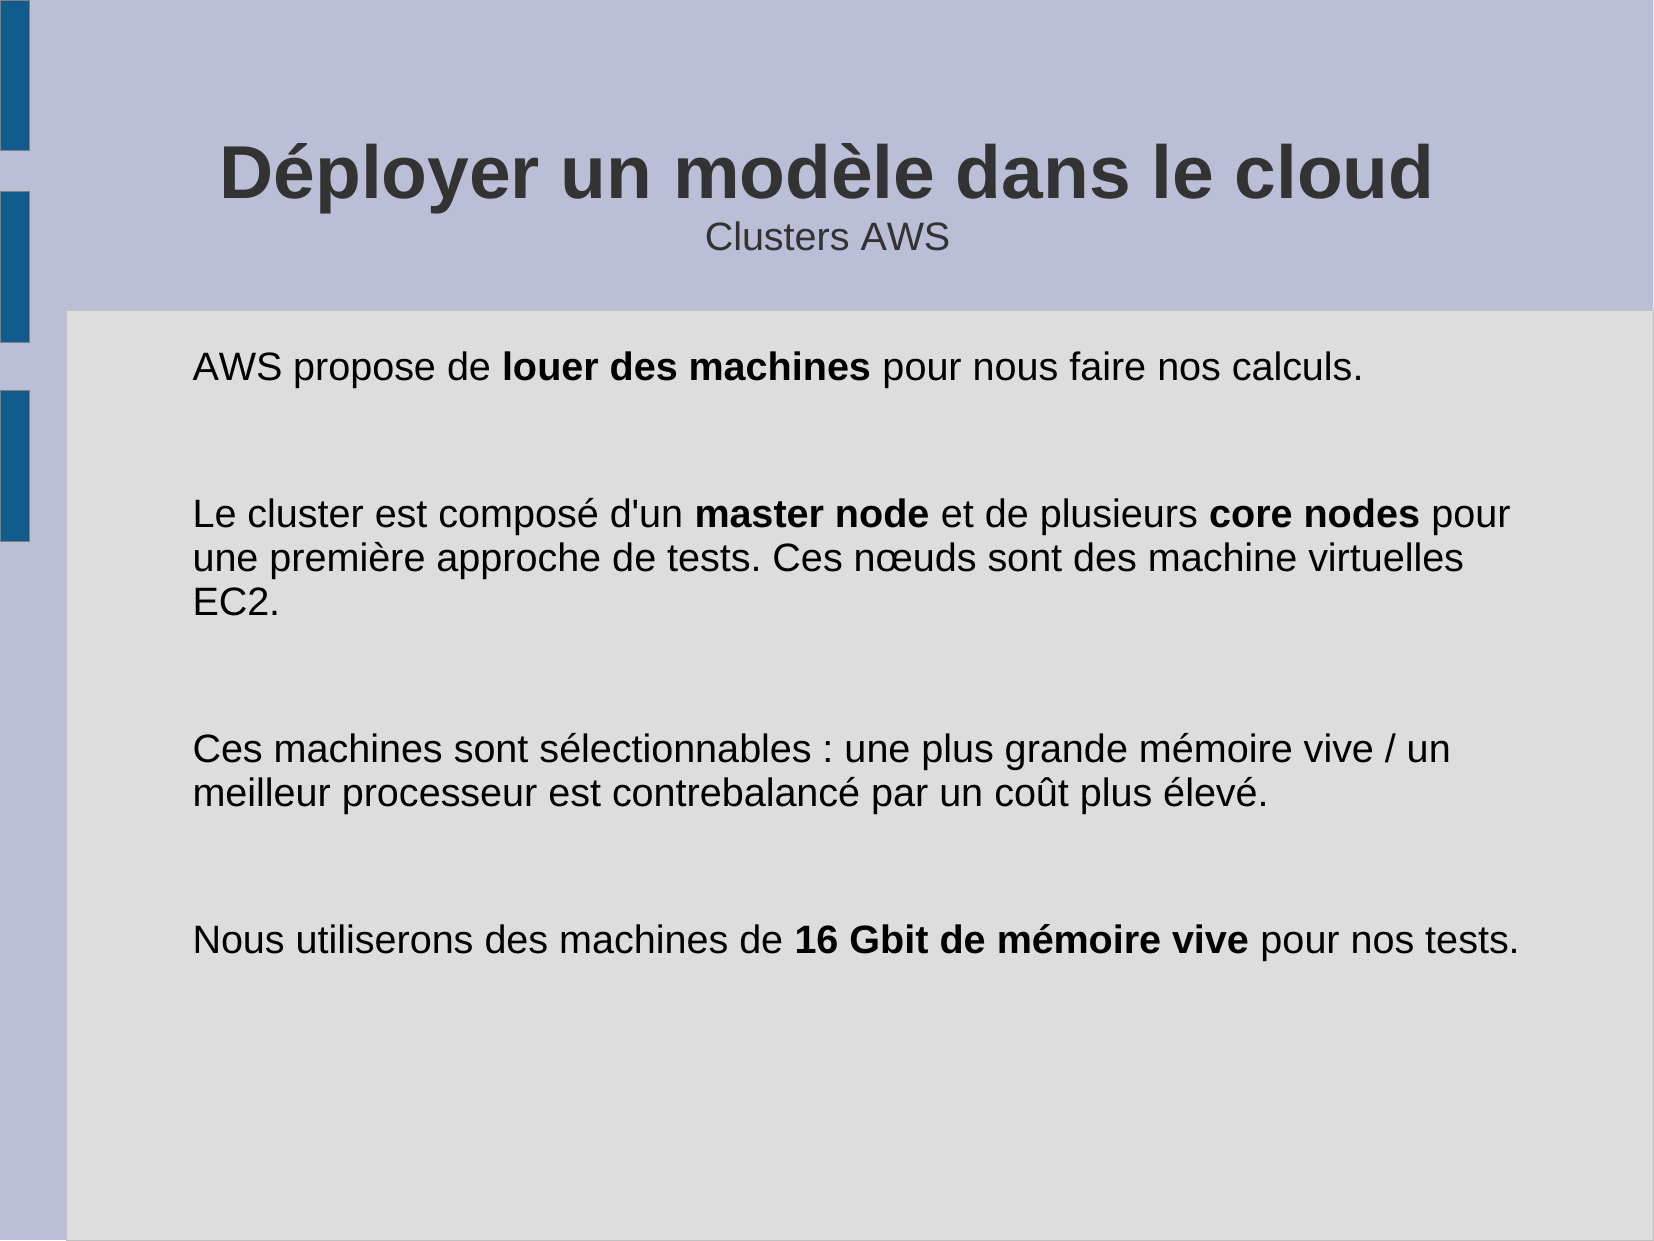

# Déployer un modèle dans le cloud Clusters AWS
AWS propose de louer des machines pour nous faire nos calculs.
Le cluster est composé d'un master node et de plusieurs core nodes pour une première approche de tests. Ces nœuds sont des machine virtuelles EC2.
Ces machines sont sélectionnables : une plus grande mémoire vive / un meilleur processeur est contrebalancé par un coût plus élevé.
Nous utiliserons des machines de 16 Gbit de mémoire vive pour nos tests.